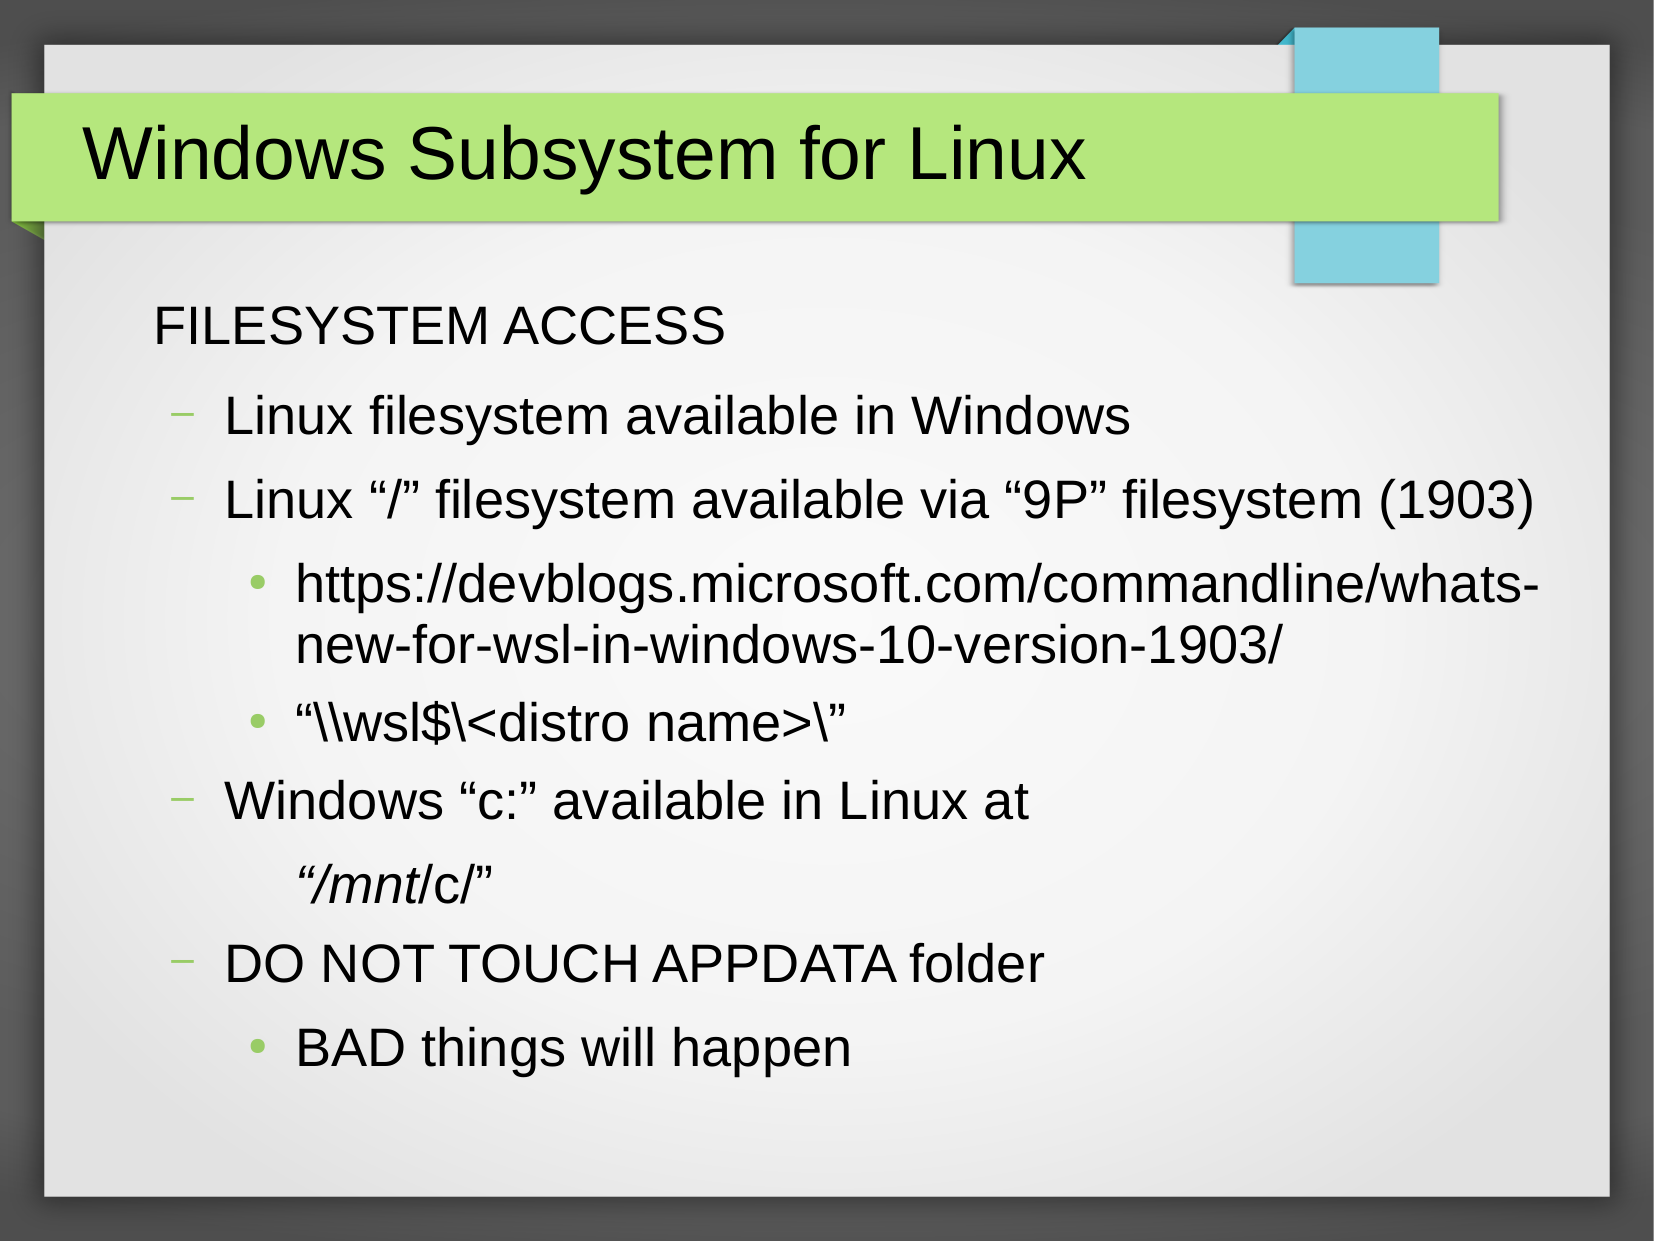

# Windows Subsystem for Linux
FILESYSTEM ACCESS
Linux filesystem available in Windows
Linux “/” filesystem available via “9P” filesystem (1903)
https://devblogs.microsoft.com/commandline/whats-new-for-wsl-in-windows-10-version-1903/
“\\wsl$\<distro name>\”
Windows “c:” available in Linux at
“/mnt/c/”
DO NOT TOUCH APPDATA folder
BAD things will happen